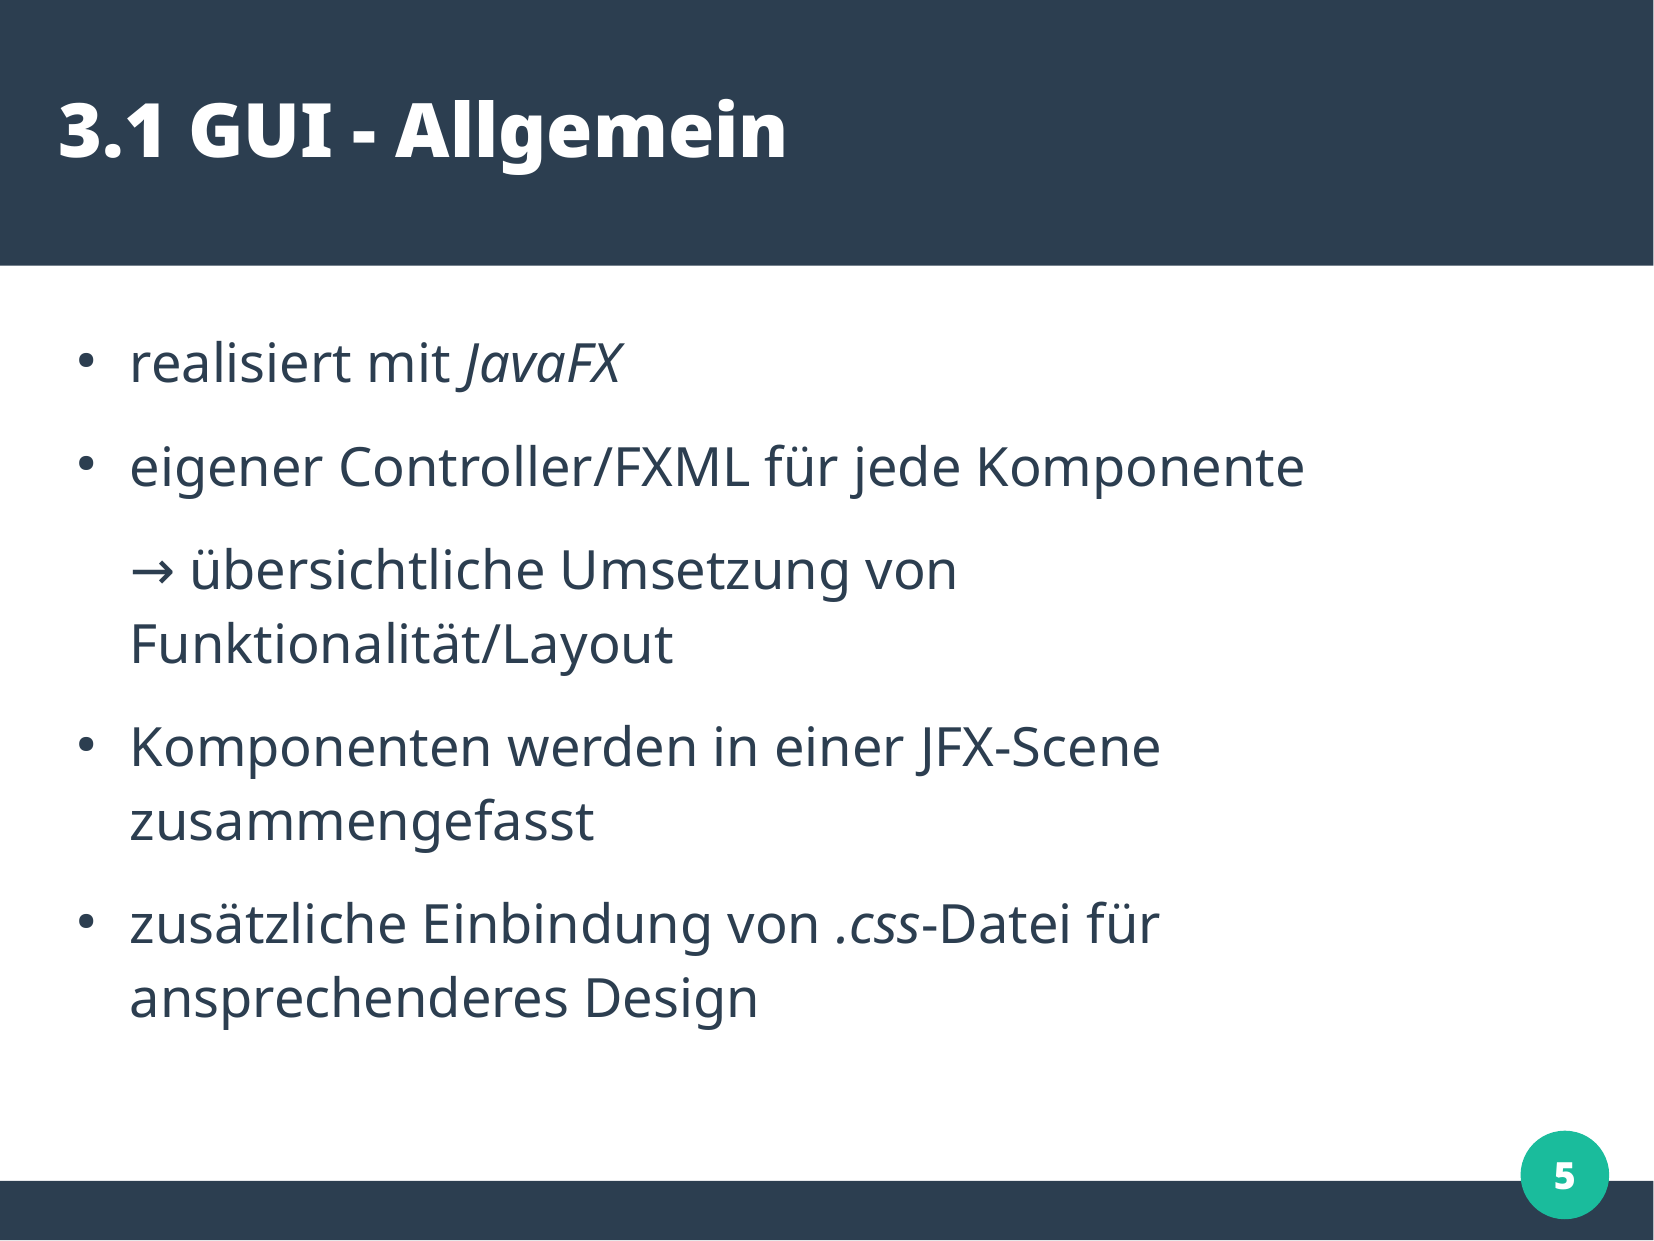

# 3.1 GUI - Allgemein
realisiert mit JavaFX
eigener Controller/FXML für jede Komponente
→ übersichtliche Umsetzung von 								Funktionalität/Layout
Komponenten werden in einer JFX-Scene zusammengefasst
zusätzliche Einbindung von .css-Datei für ansprechenderes Design
5